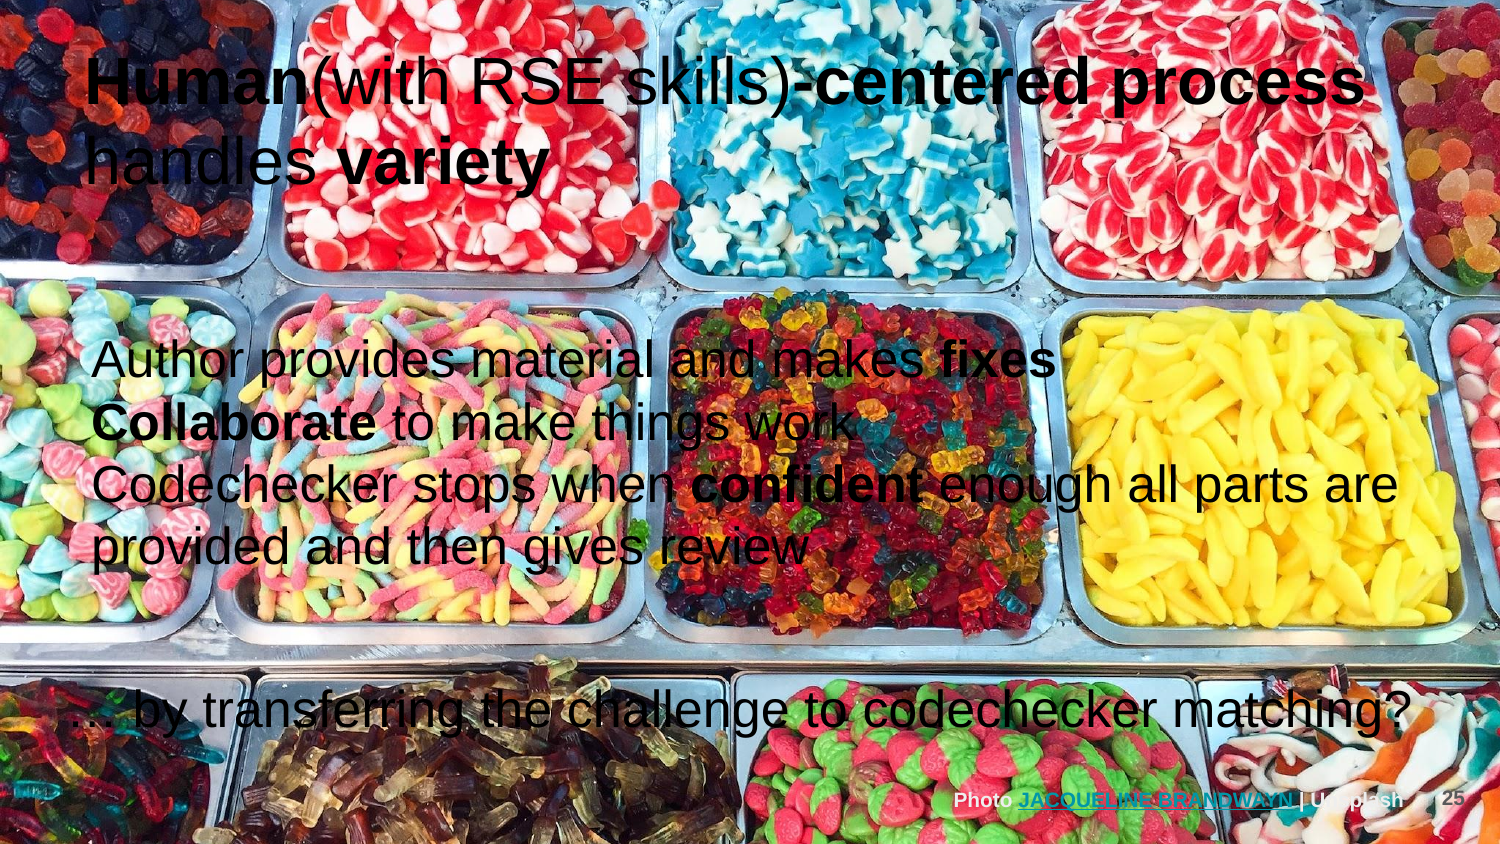

# ‏‏‎ ‎Human(with RSE skills)-centered process‏‏‎ ‎ handles variety‎‏‏‎ ‎
Author provides material and makes fixes
Collaborate to make things work
Codechecker stops when confident enough all parts are provided and then gives review
… by transferring the challenge to codechecker matching?
Photo JACQUELINE BRANDWAYN | Unsplash